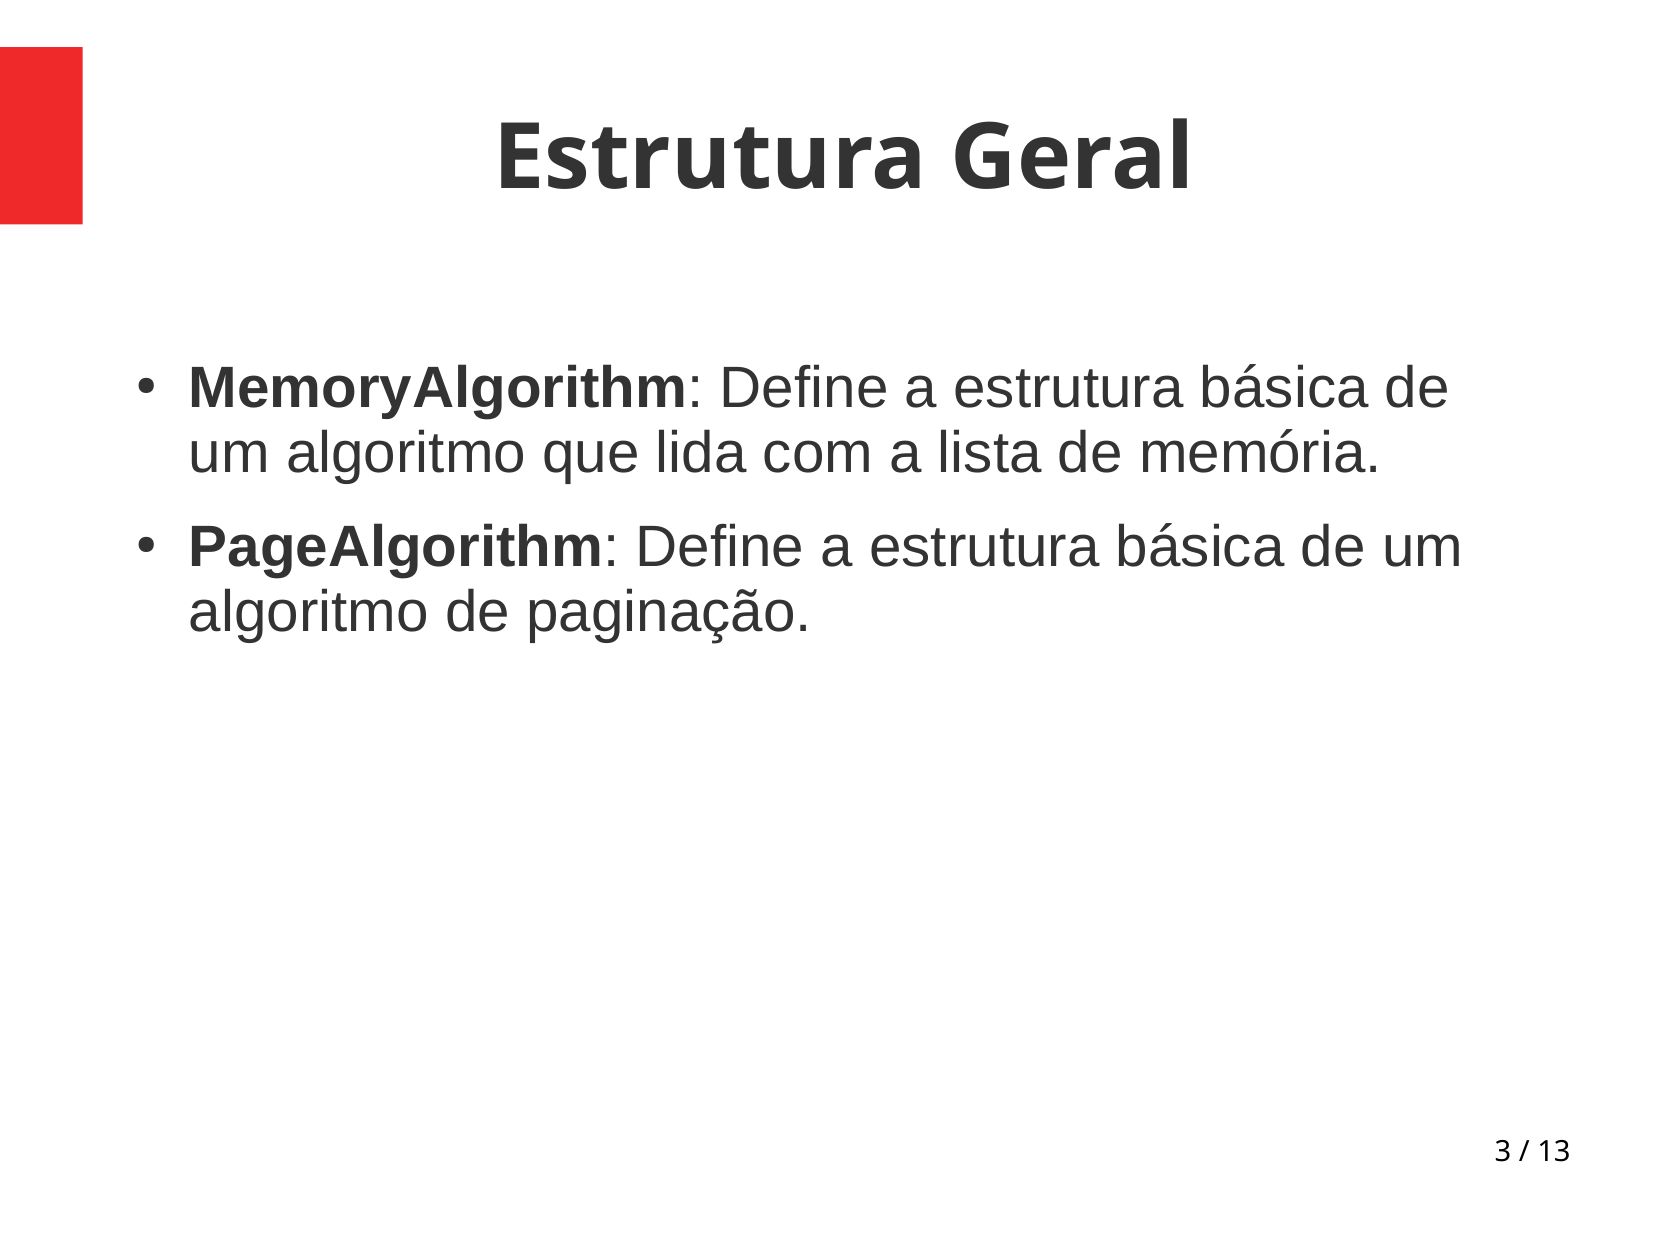

# Estrutura Geral
MemoryAlgorithm: Define a estrutura básica de um algoritmo que lida com a lista de memória.
PageAlgorithm: Define a estrutura básica de um algoritmo de paginação.
3